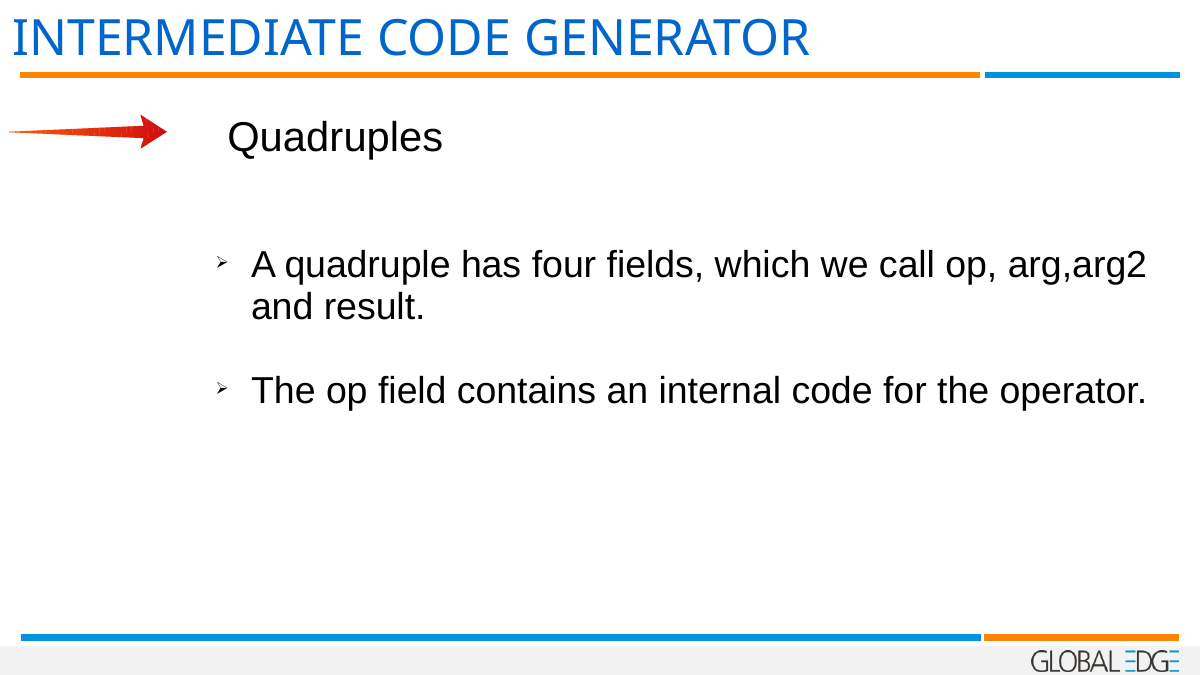

# INTERMEDIATE CODE GENERATOR
Quadruples
A quadruple has four fields, which we call op, arg,arg2 and result.
The op field contains an internal code for the operator.